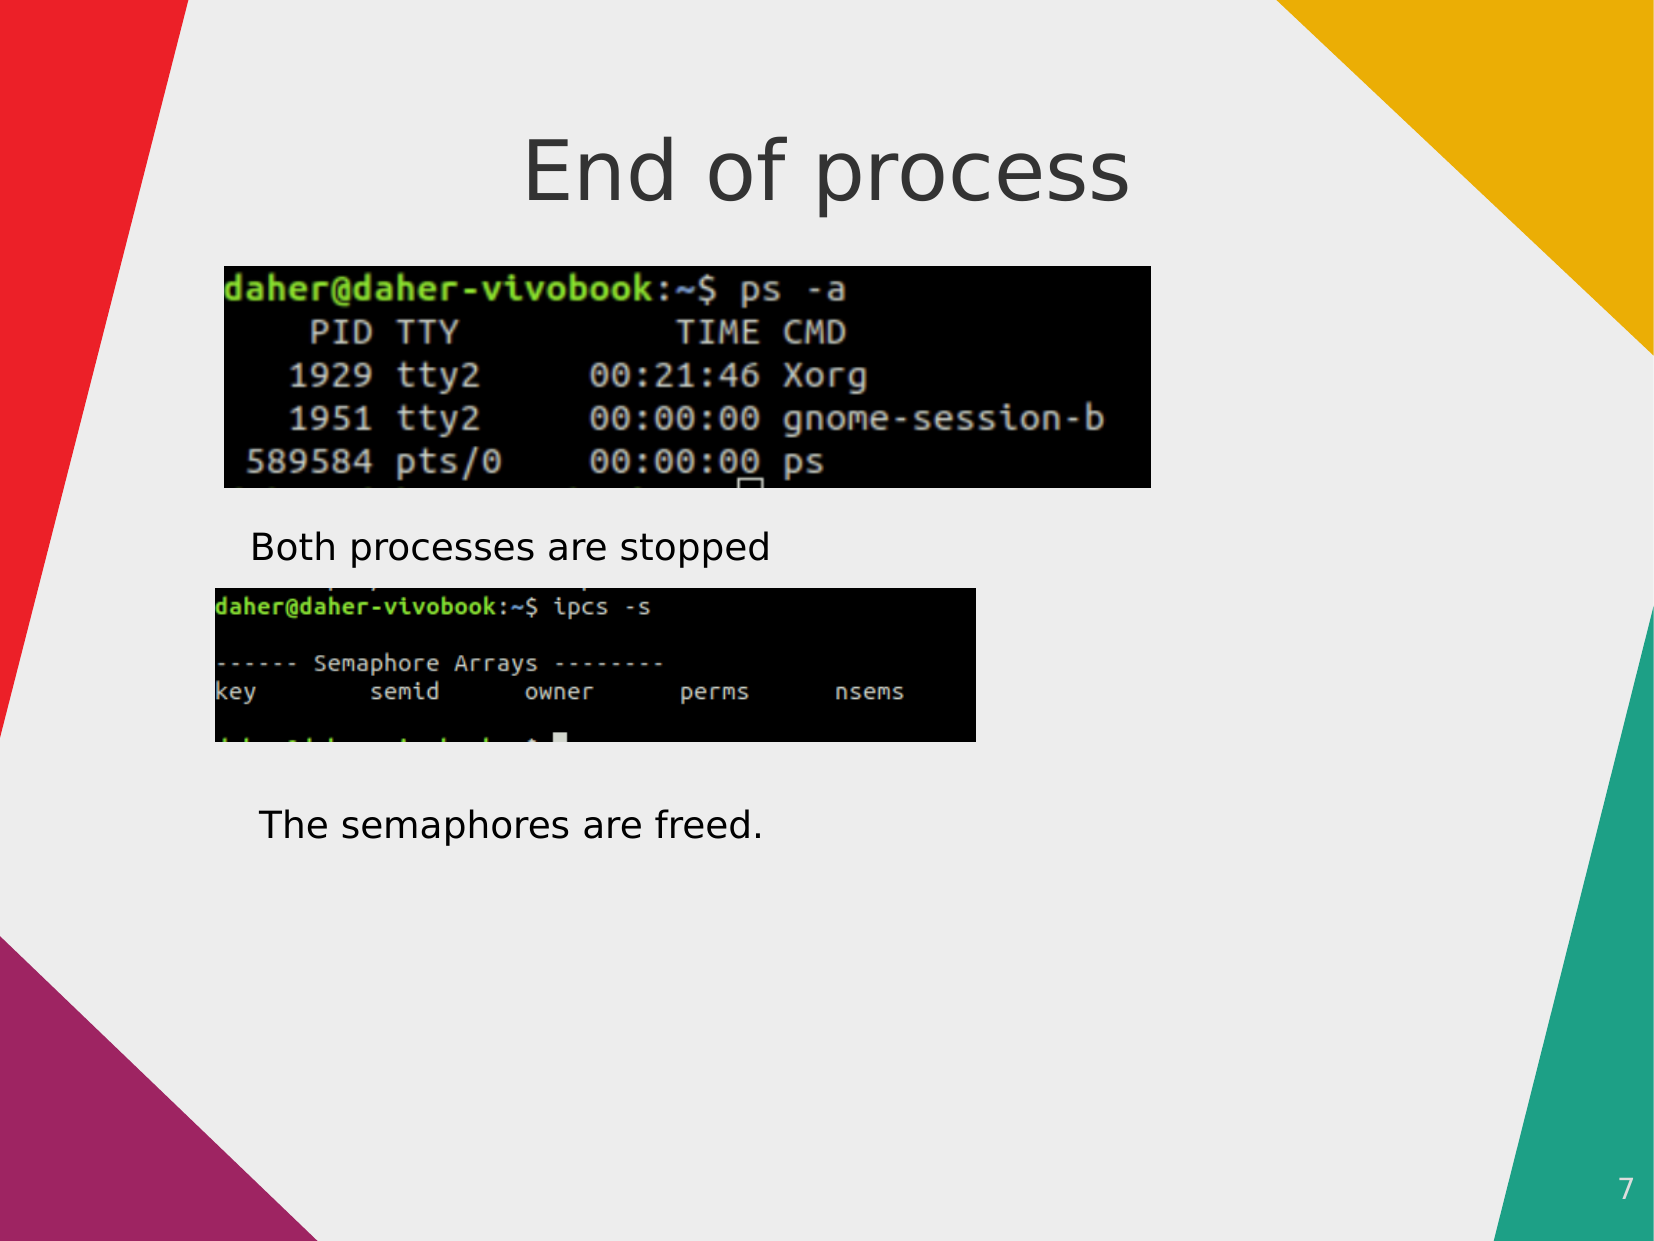

# End of process
Both processes are stopped
The semaphores are freed.
7